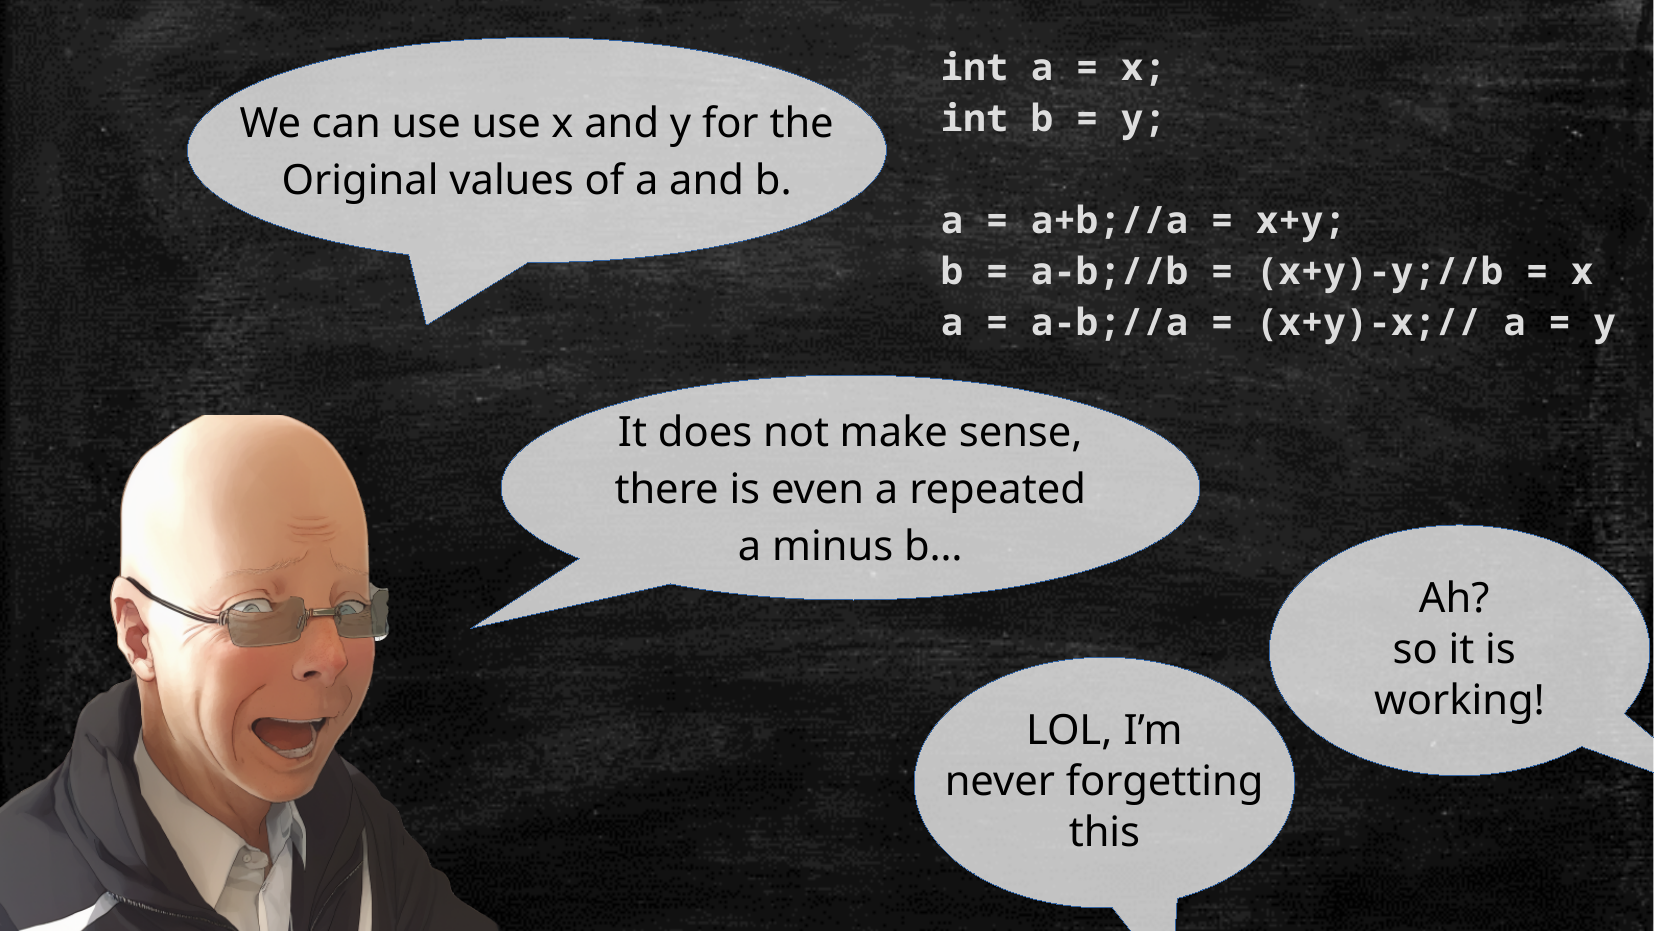

int a = x;
int b = y;
a = a+b;//a = x+y;
b = a-b;//b = (x+y)-y;//b = x
a = a-b;//a = (x+y)-x;// a = y
We can use use x and y for the
Original values of a and b.
It does not make sense,
there is even a repeated
a minus b…
Ah?
so it is
working!
LOL, I’m
never forgetting
this